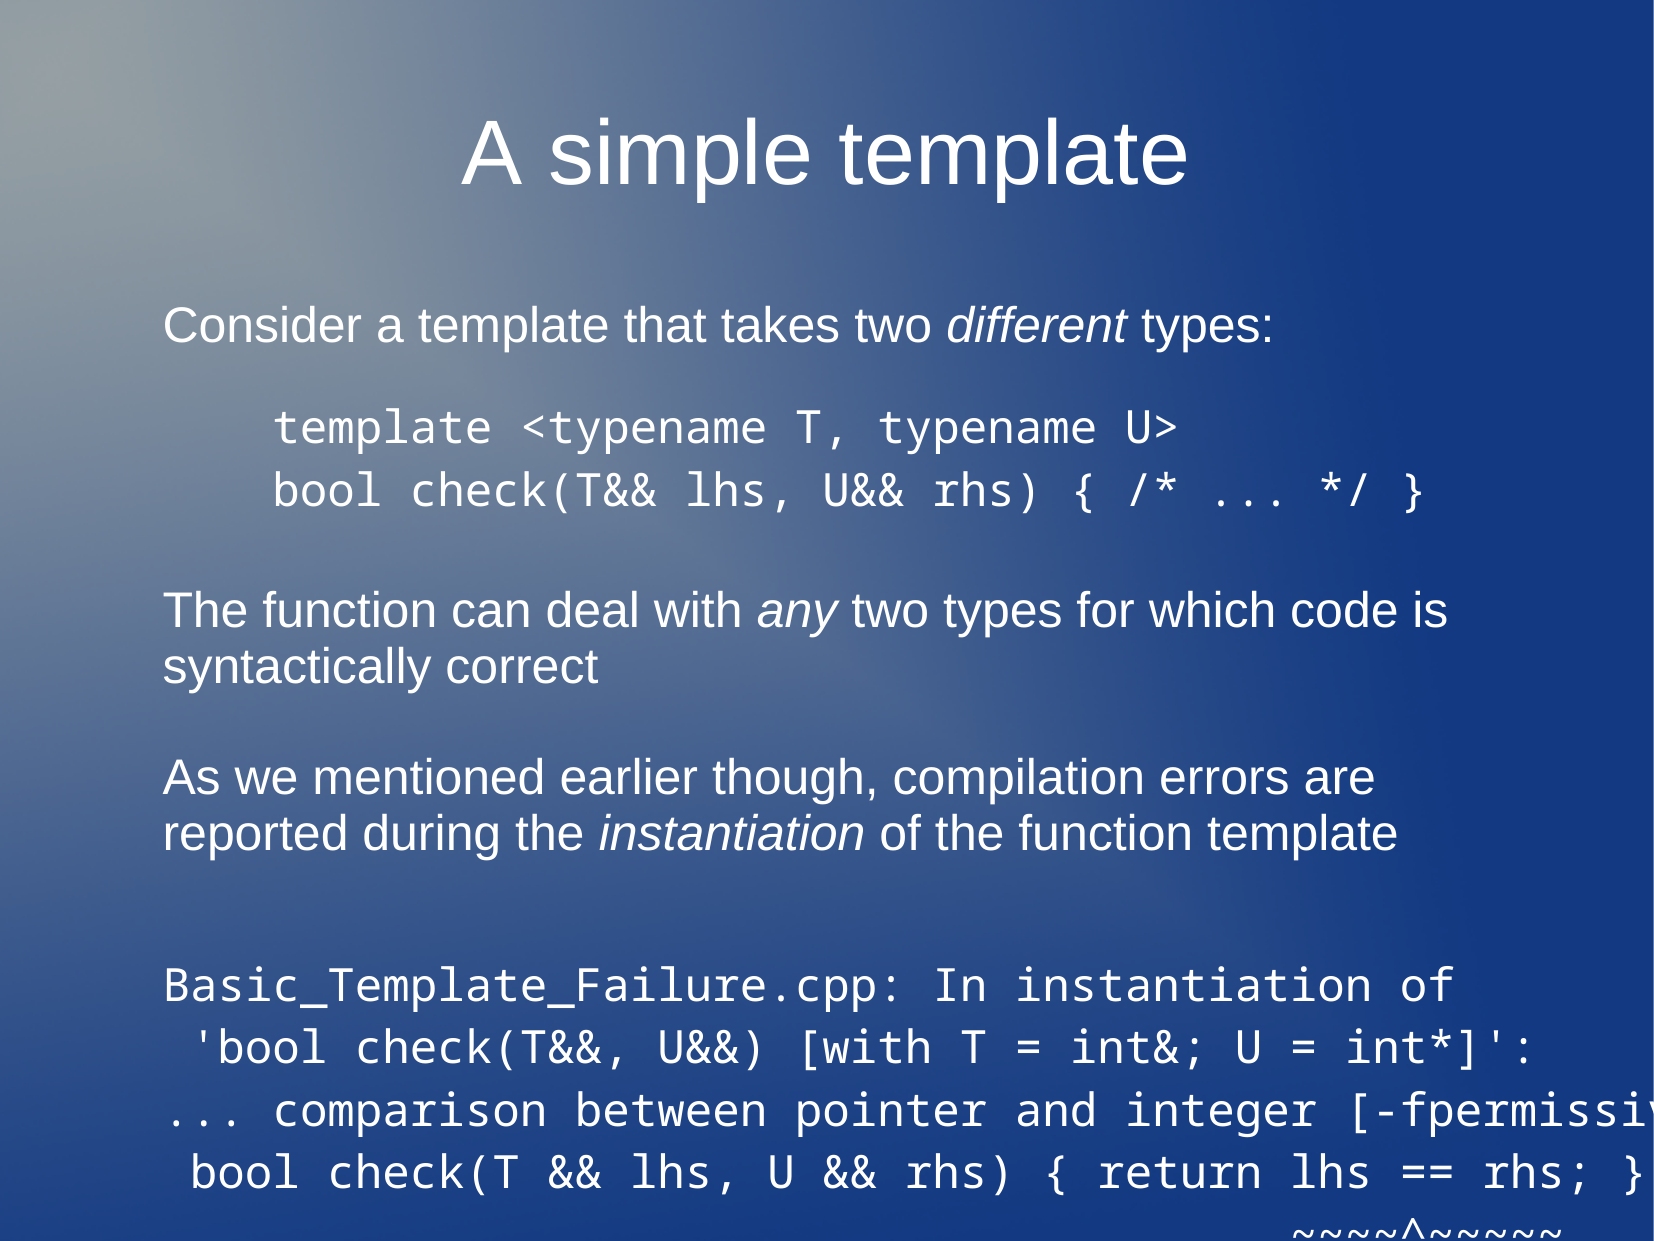

# A simple template
Consider a template that takes two different types:
 template <typename T, typename U>
 bool check(T&& lhs, U&& rhs) { /* ... */ }
The function can deal with any two types for which code is syntactically correct
As we mentioned earlier though, compilation errors are reported during the instantiation of the function template
Basic_Template_Failure.cpp: In instantiation of
 'bool check(T&&, U&&) [with T = int&; U = int*]':
... comparison between pointer and integer [-fpermissive]
 bool check(T && lhs, U && rhs) { return lhs == rhs; }
 ~~~~^~~~~~